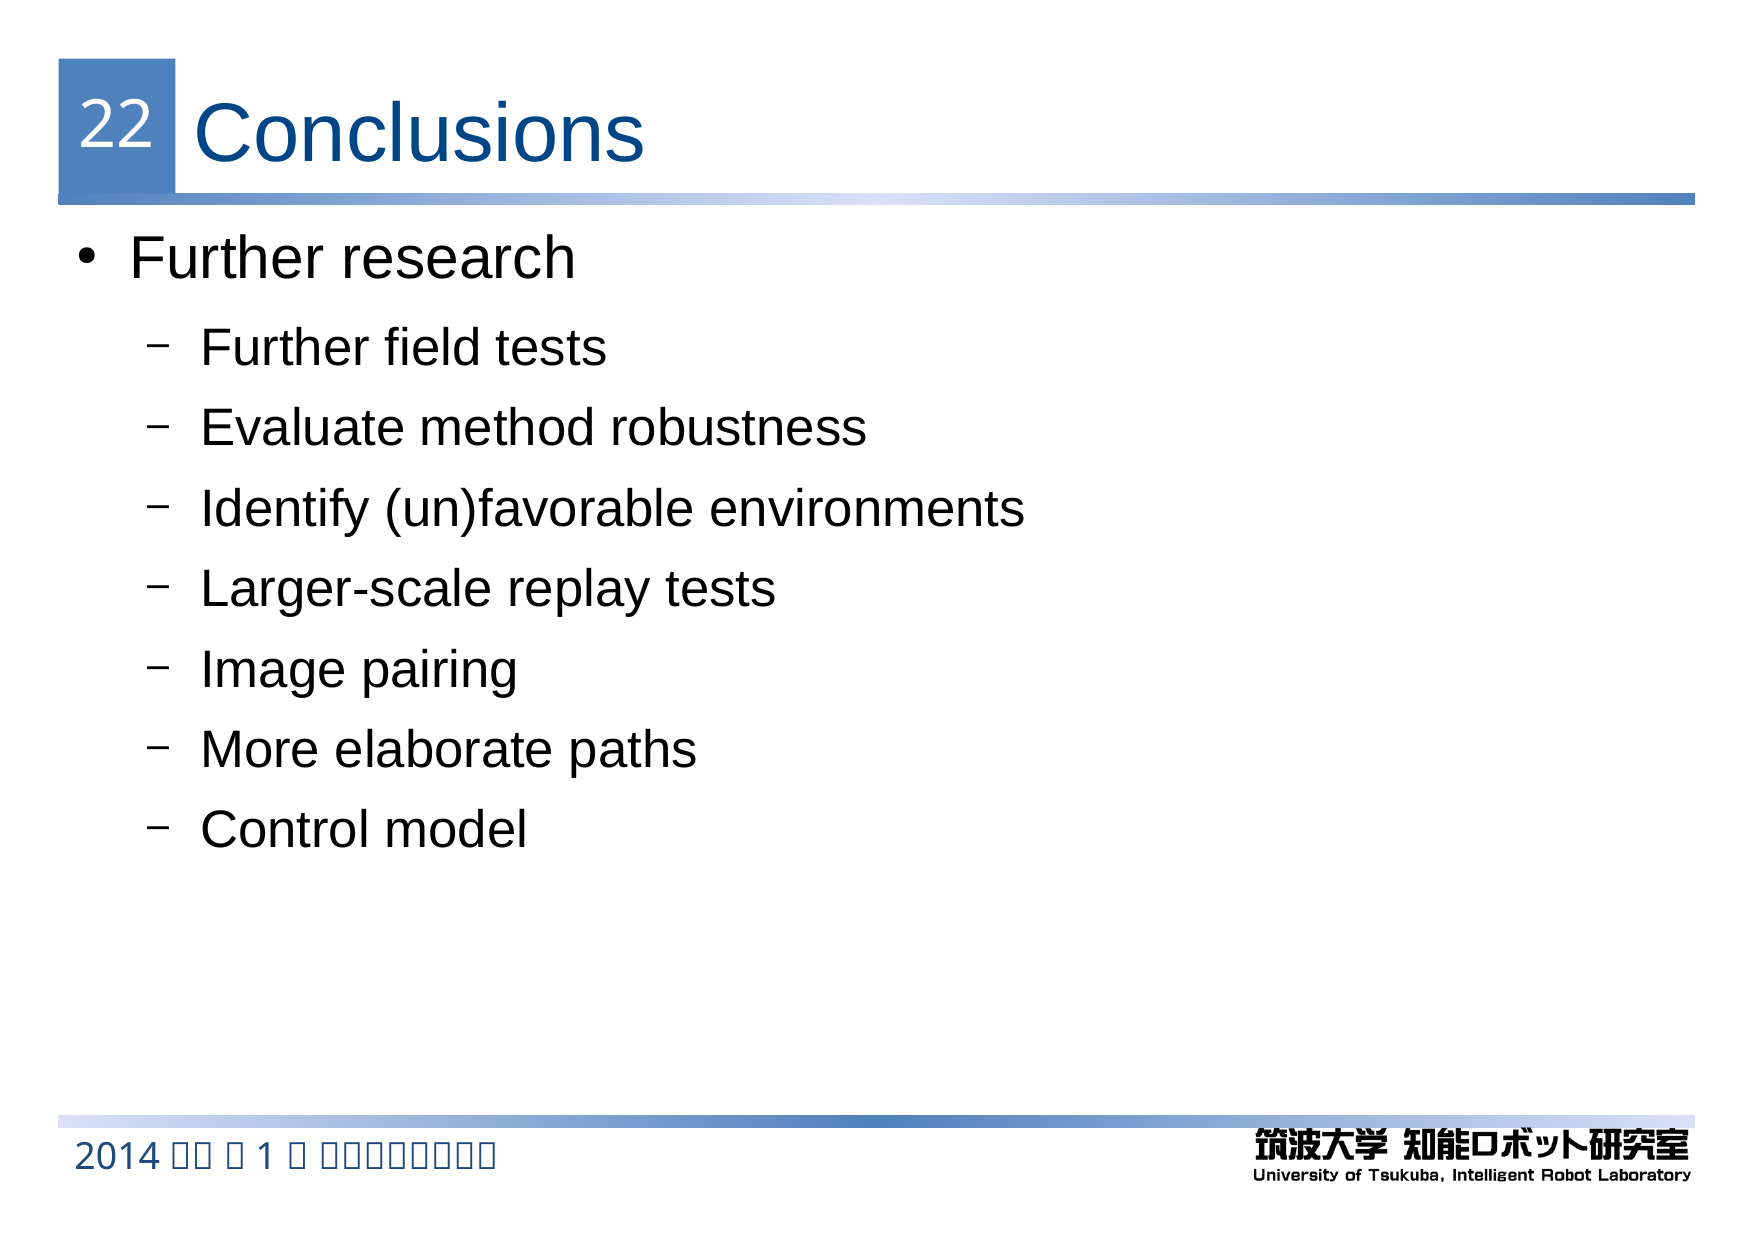

# Conclusions
Further research
Further field tests
Evaluate method robustness
Identify (un)favorable environments
Larger-scale replay tests
Image pairing
More elaborate paths
Control model